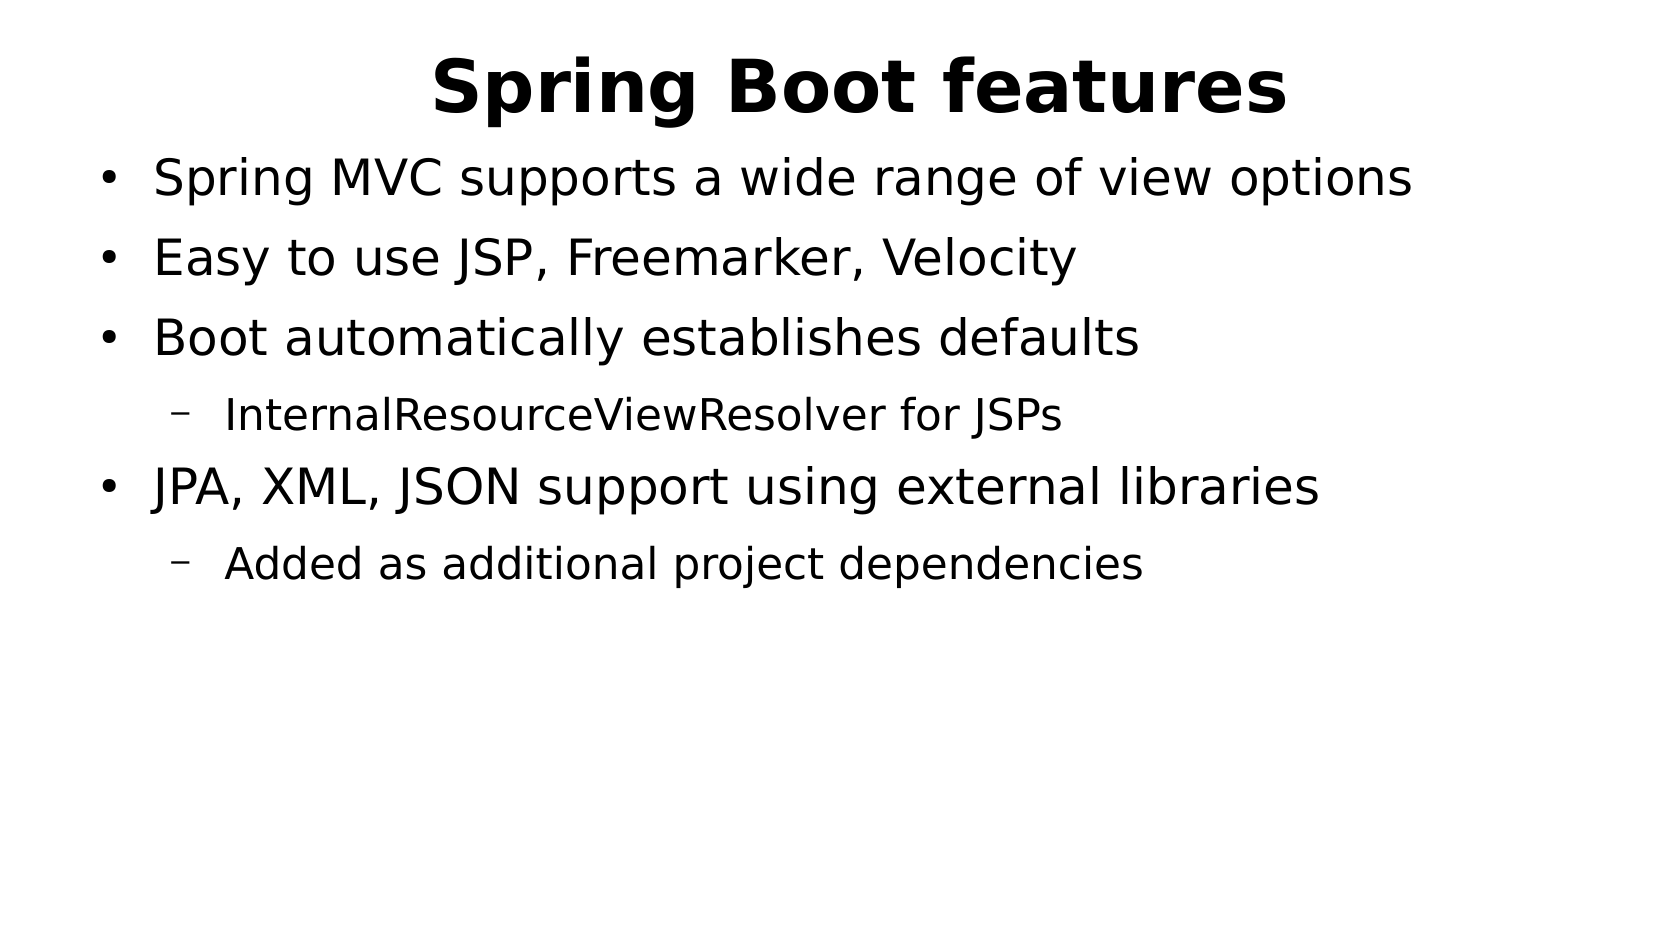

# Spring Boot features
Spring MVC supports a wide range of view options
Easy to use JSP, Freemarker, Velocity
Boot automatically establishes defaults
InternalResourceViewResolver for JSPs
JPA, XML, JSON support using external libraries
Added as additional project dependencies